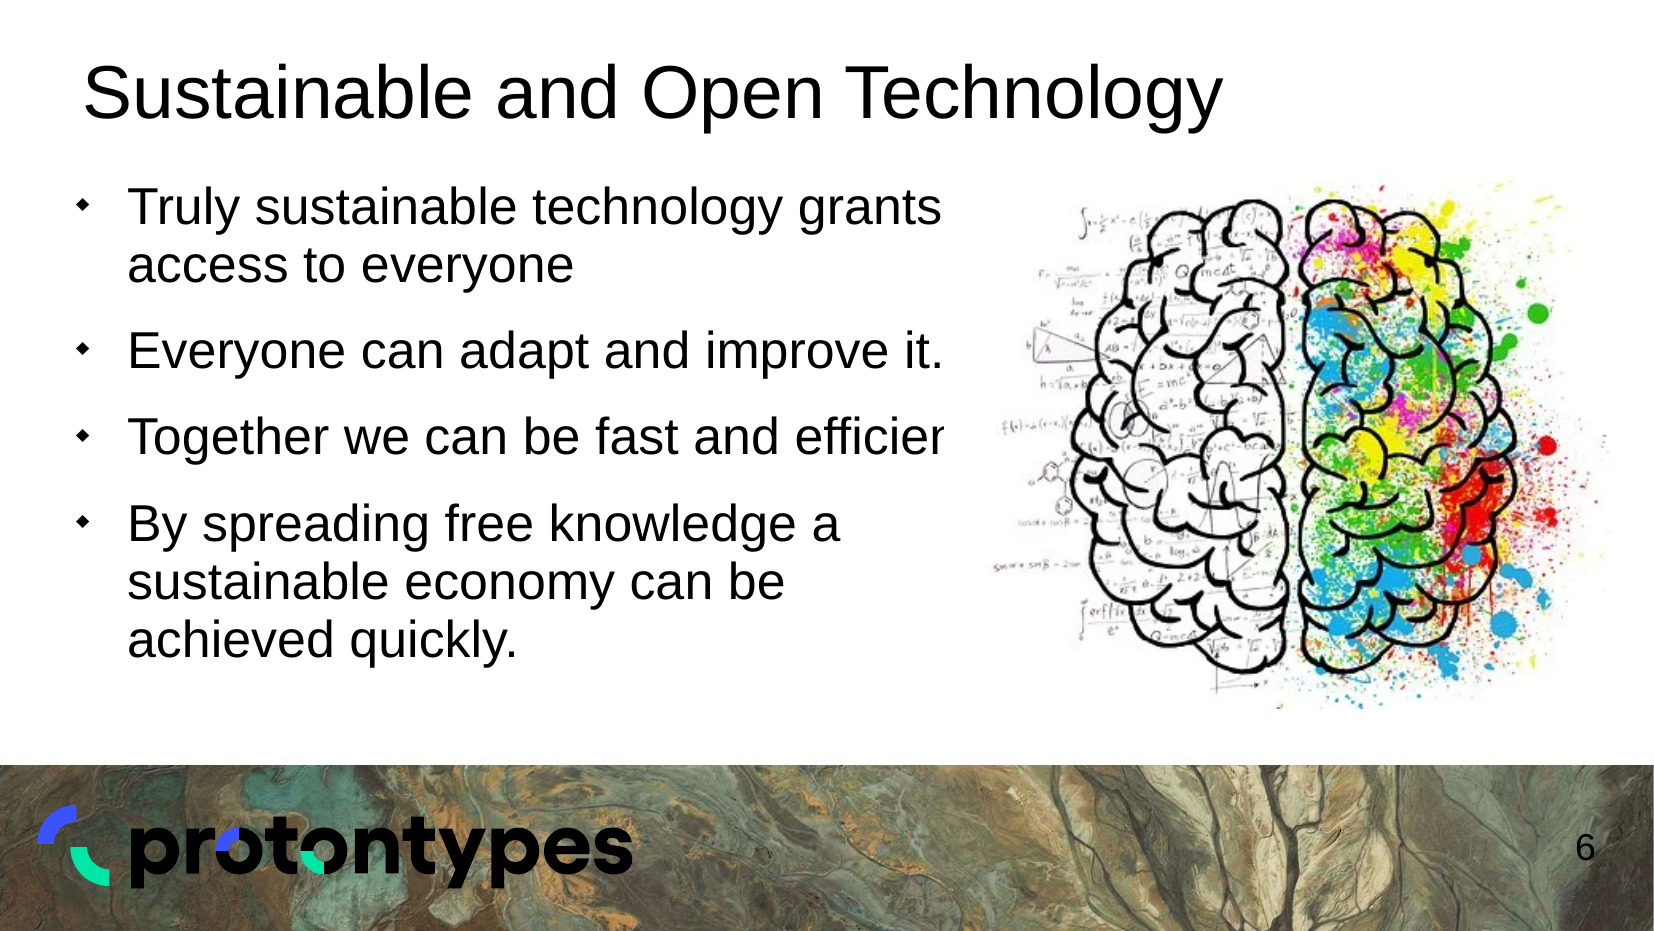

# Sustainable and Open Technology
Truly sustainable technology grants access to everyone
Everyone can adapt and improve it.
Together we can be fast and efficient.
By spreading free knowledge a sustainable economy can be achieved quickly.
6